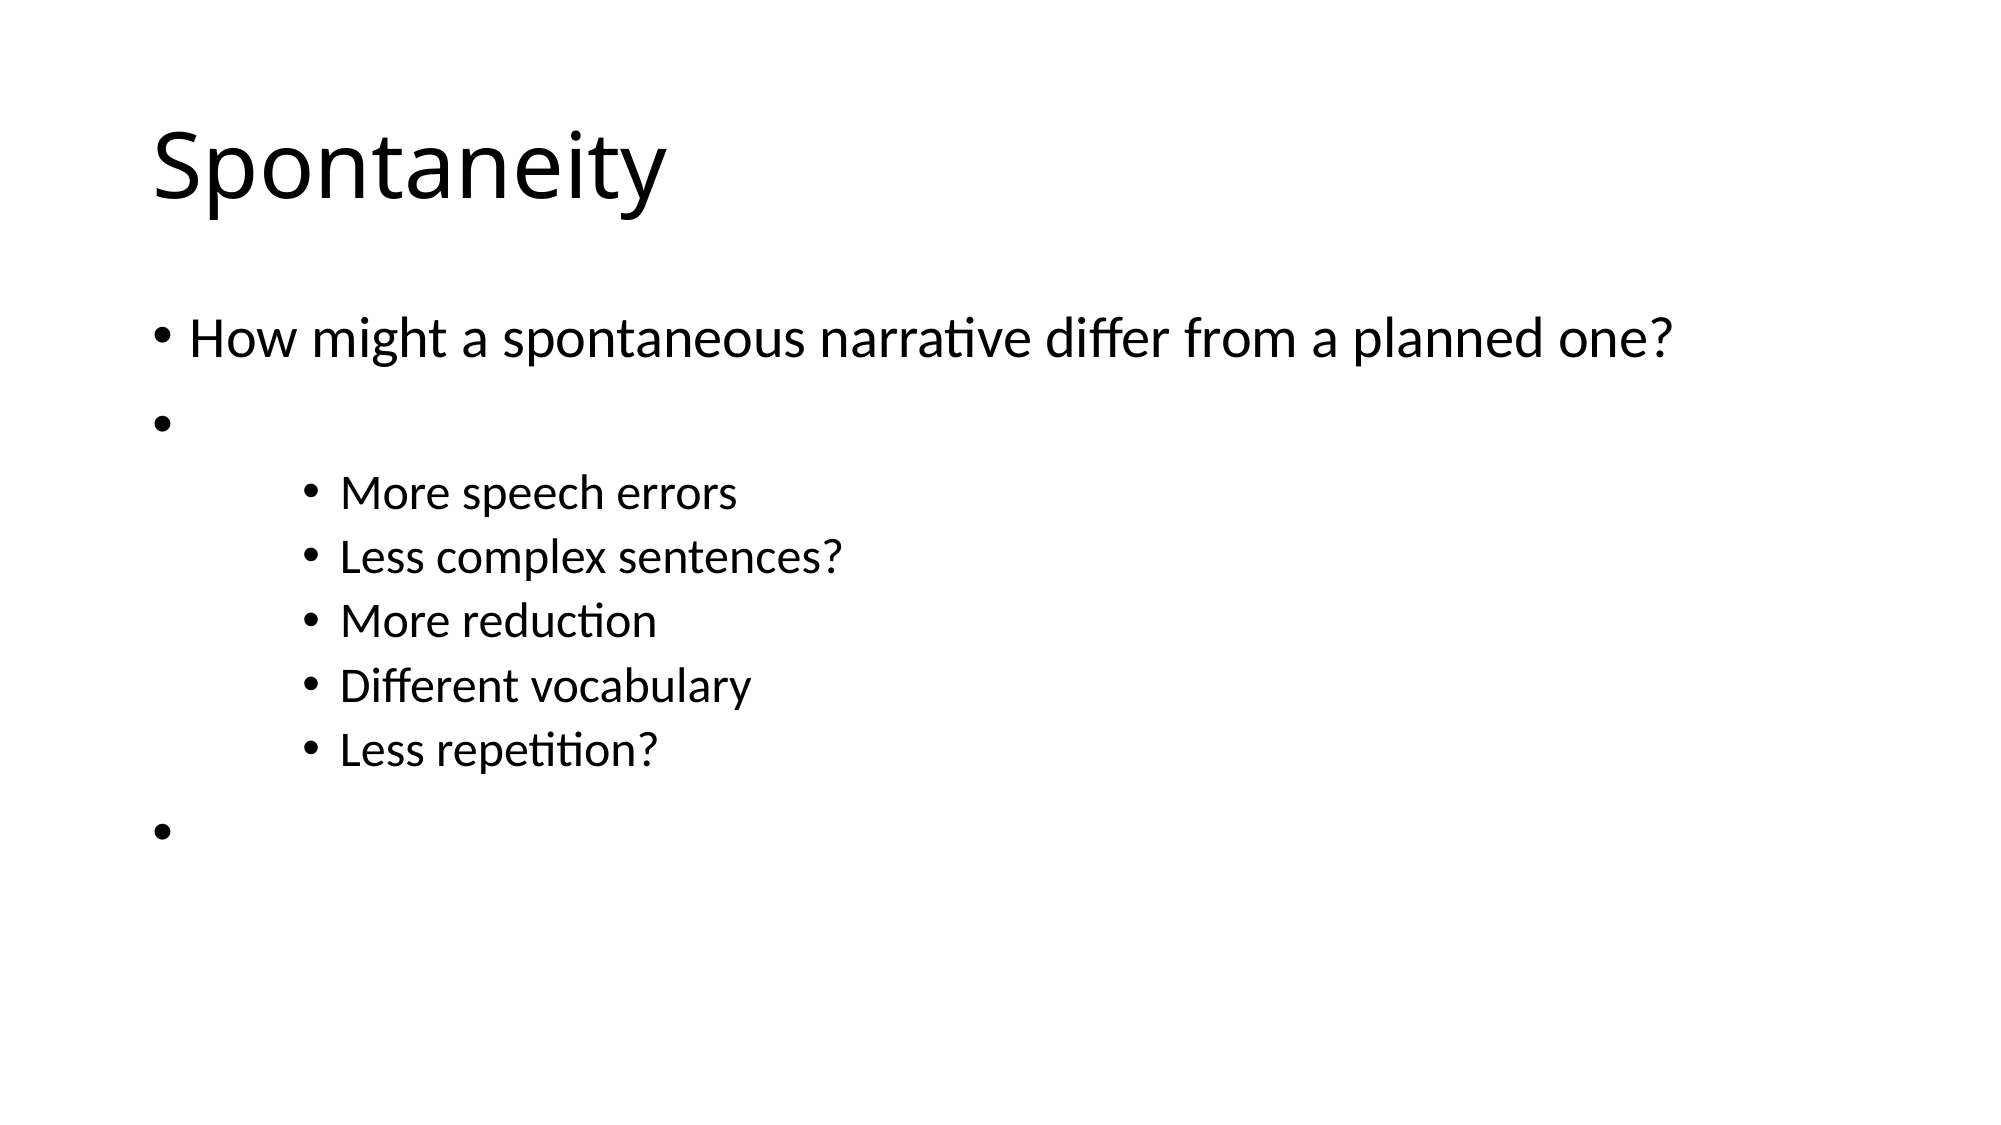

# Spontaneity
How might a spontaneous narrative differ from a planned one?
More speech errors
Less complex sentences?
More reduction
Different vocabulary
Less repetition?